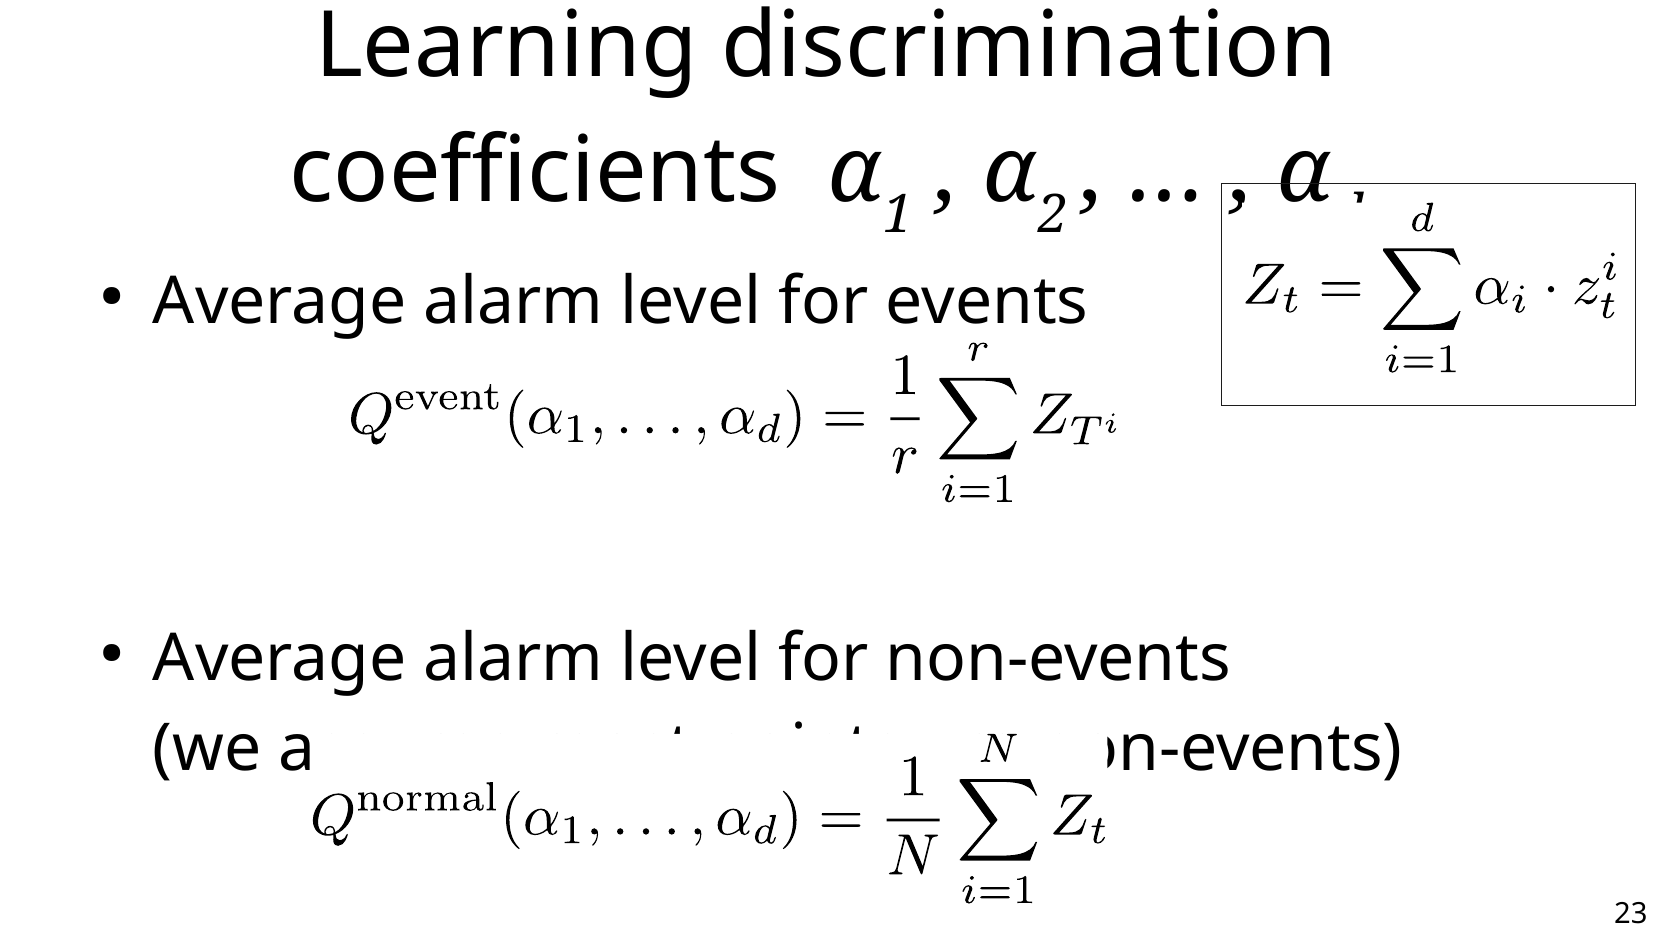

# Learning discrimination coefficients α1 , α2 , … , αd
Average alarm level for events
Average alarm level for non-events
(we assume most points are non-events)
23